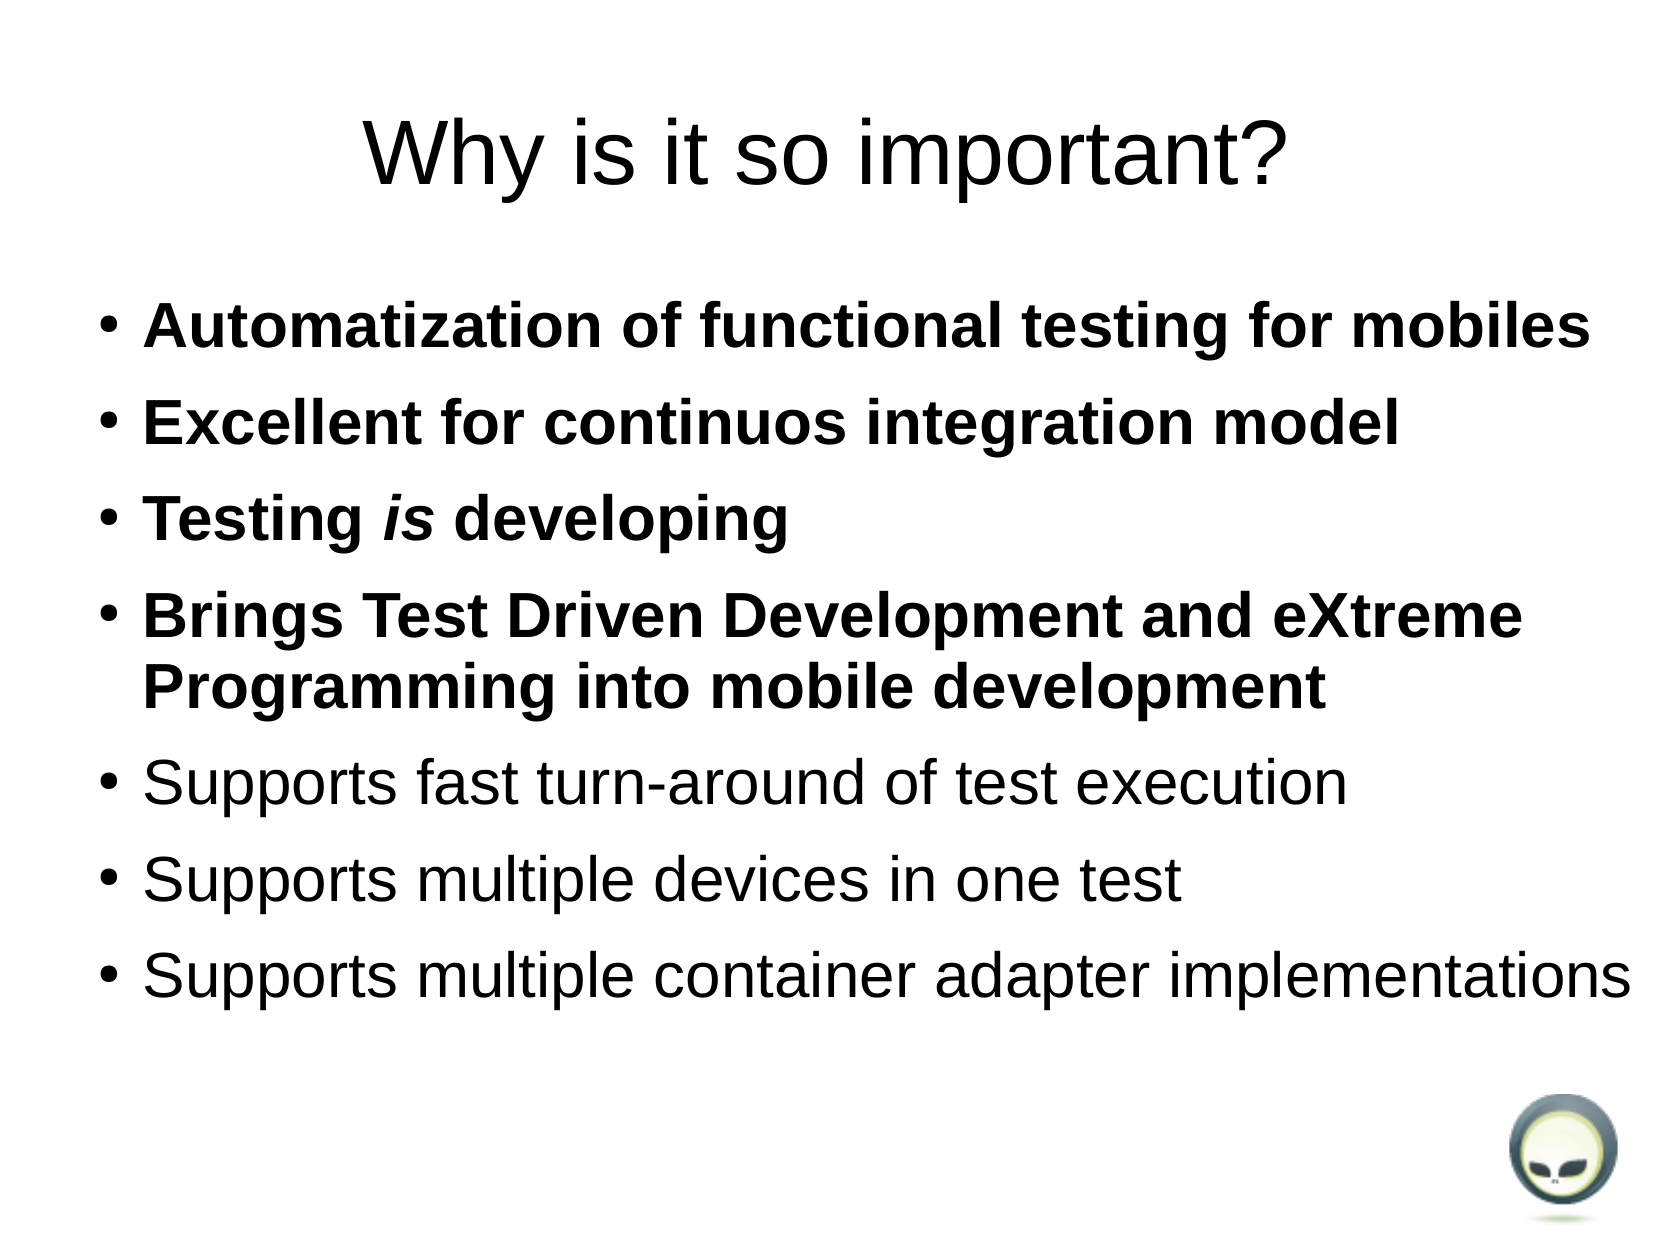

# Why is it so important?
Automatization of functional testing for mobiles
Excellent for continuos integration model
Testing is developing
Brings Test Driven Development and eXtreme Programming into mobile development
Supports fast turn-around of test execution
Supports multiple devices in one test
Supports multiple container adapter implementations